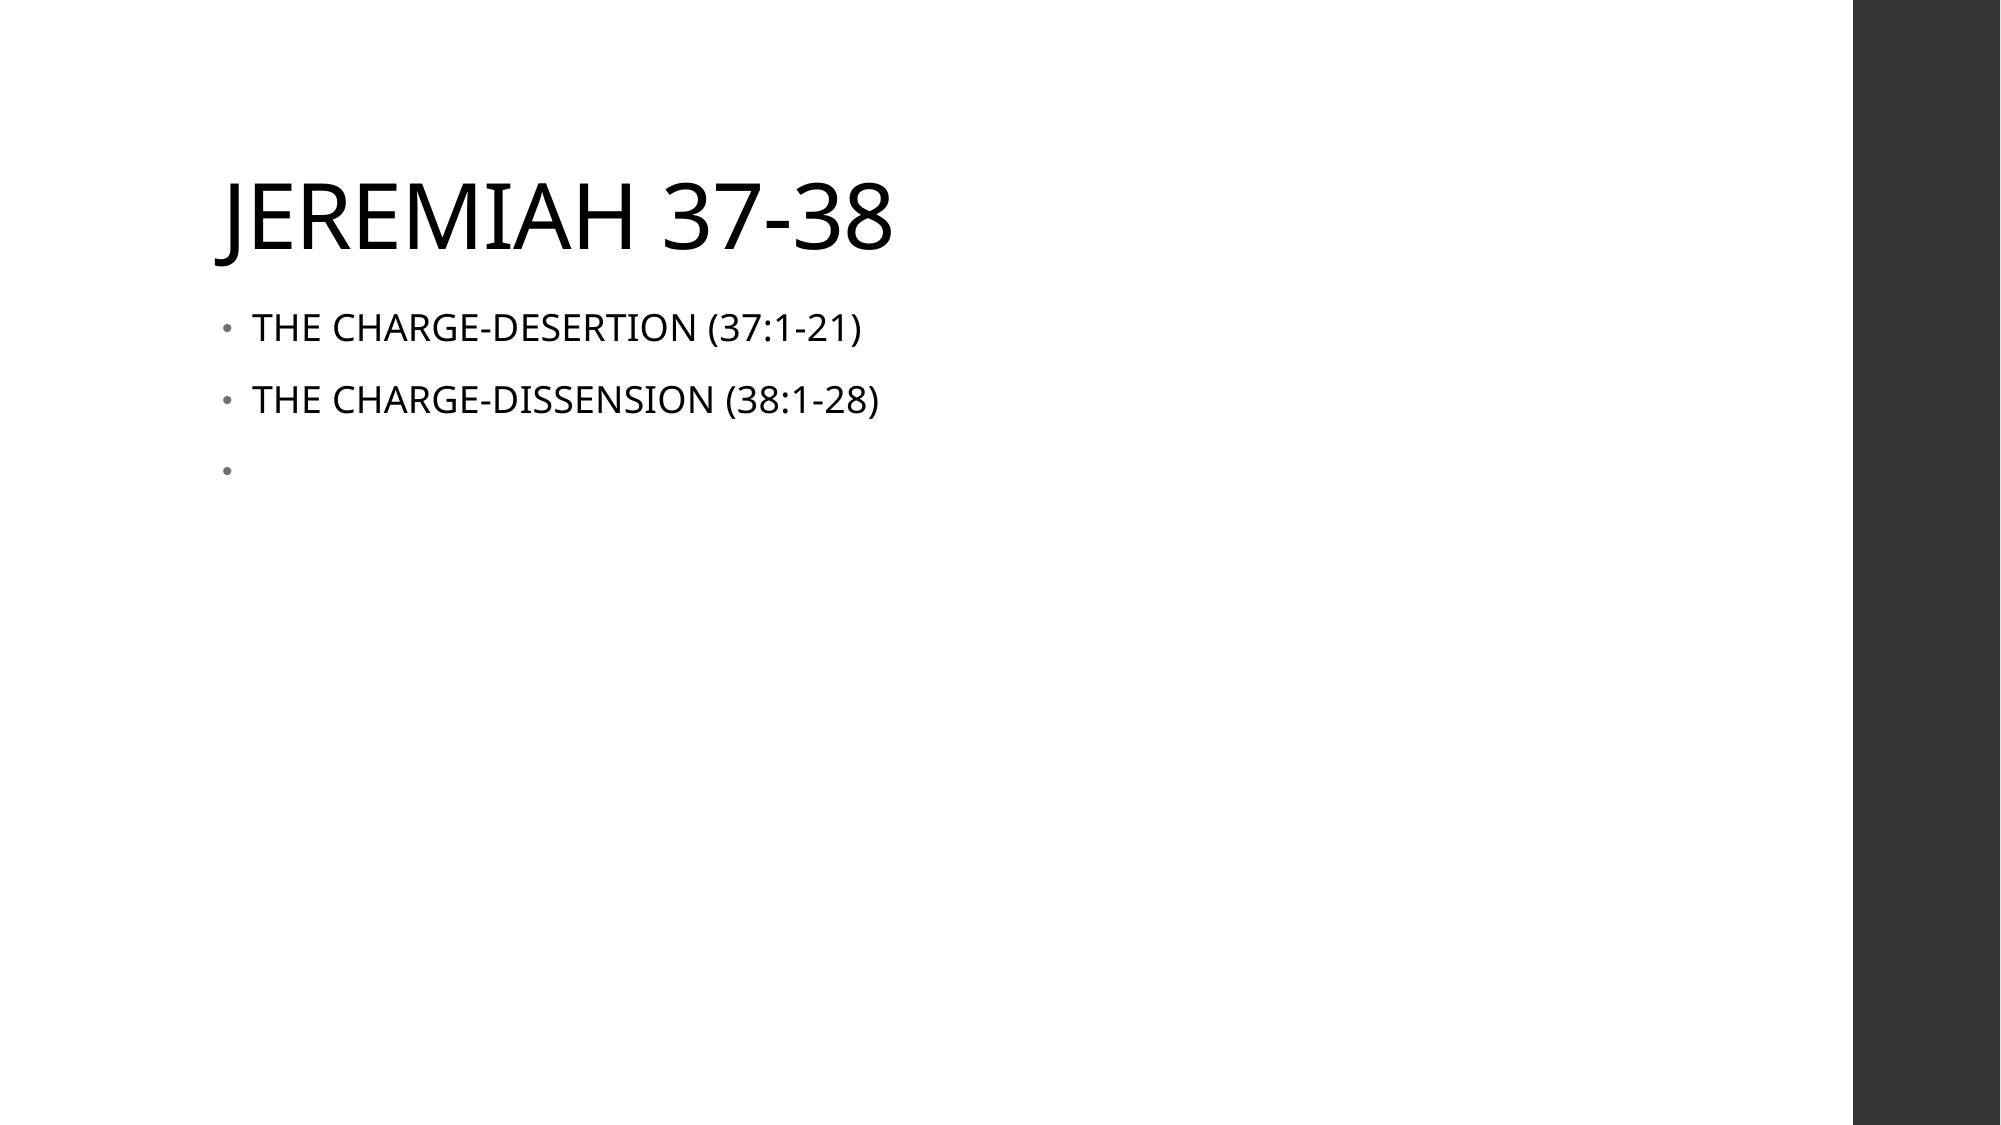

# JEREMIAH 37-38
THE CHARGE-DESERTION (37:1-21)
THE CHARGE-DISSENSION (38:1-28)